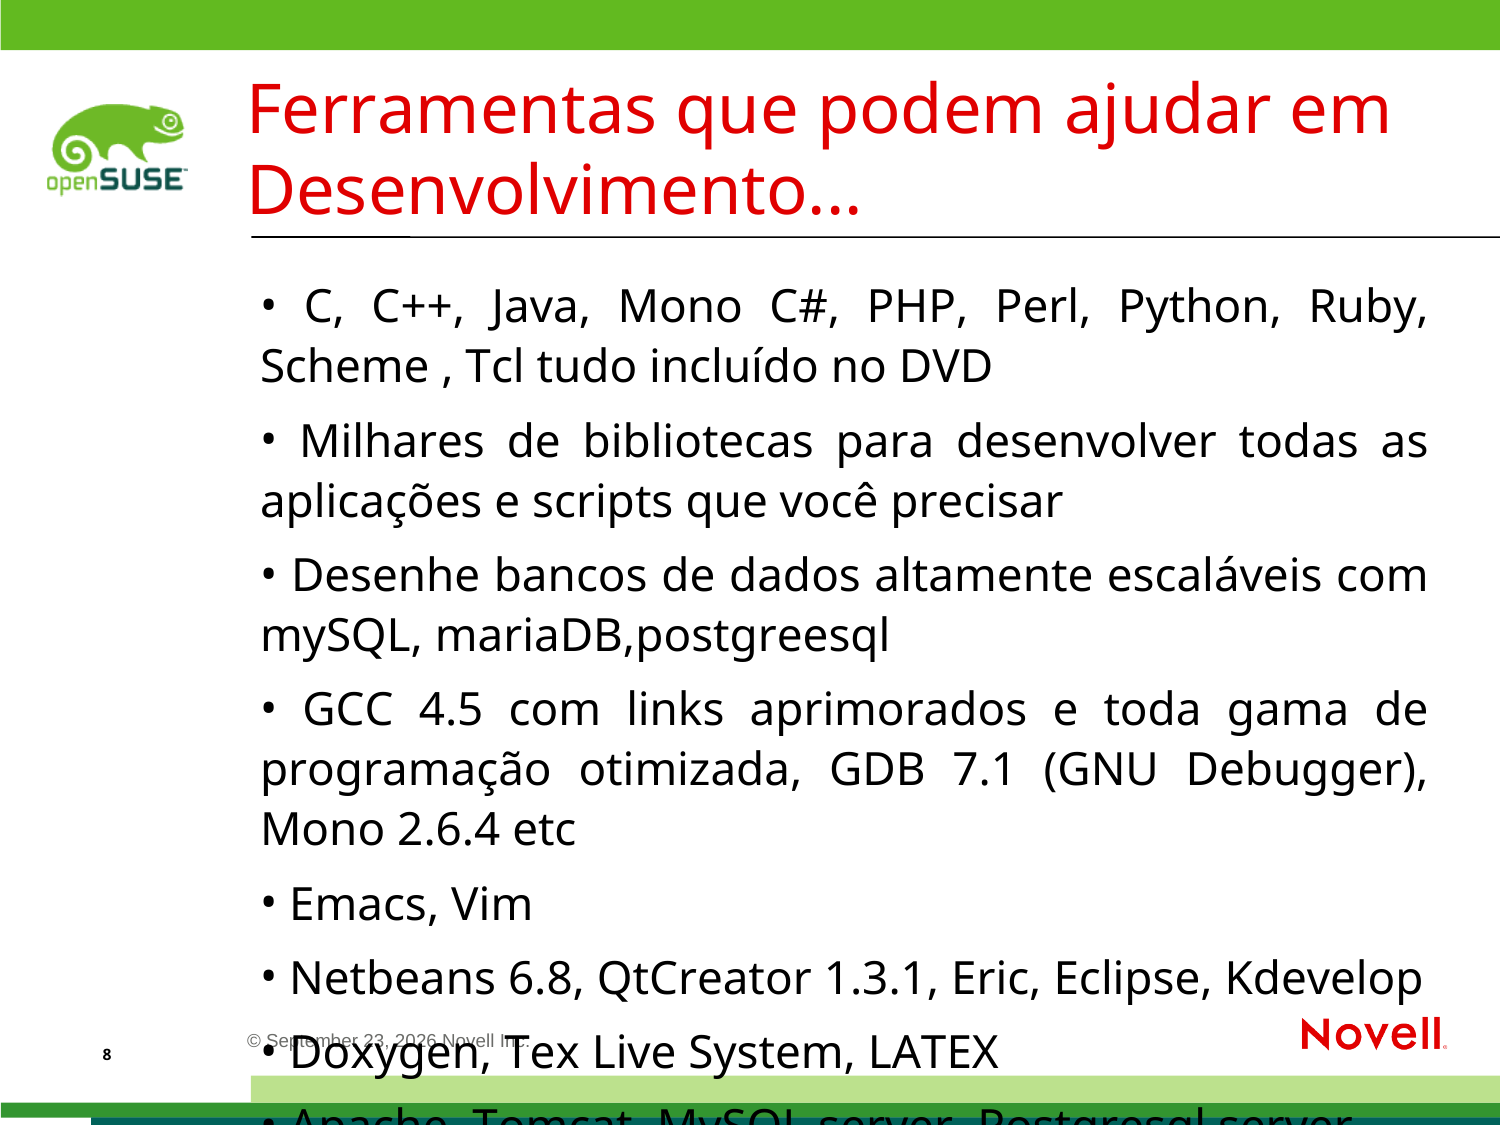

# Ferramentas que podem ajudar em Desenvolvimento...
 C, C++, Java, Mono C#, PHP, Perl, Python, Ruby, Scheme , Tcl tudo incluído no DVD
 Milhares de bibliotecas para desenvolver todas as aplicações e scripts que você precisar
 Desenhe bancos de dados altamente escaláveis com mySQL, mariaDB,postgreesql
 GCC 4.5 com links aprimorados e toda gama de programação otimizada, GDB 7.1 (GNU Debugger), Mono 2.6.4 etc
 Emacs, Vim
 Netbeans 6.8, QtCreator 1.3.1, Eric, Eclipse, Kdevelop
 Doxygen, Tex Live System, LATEX
 Apache, Tomcat, MySQL server, Postgresql server